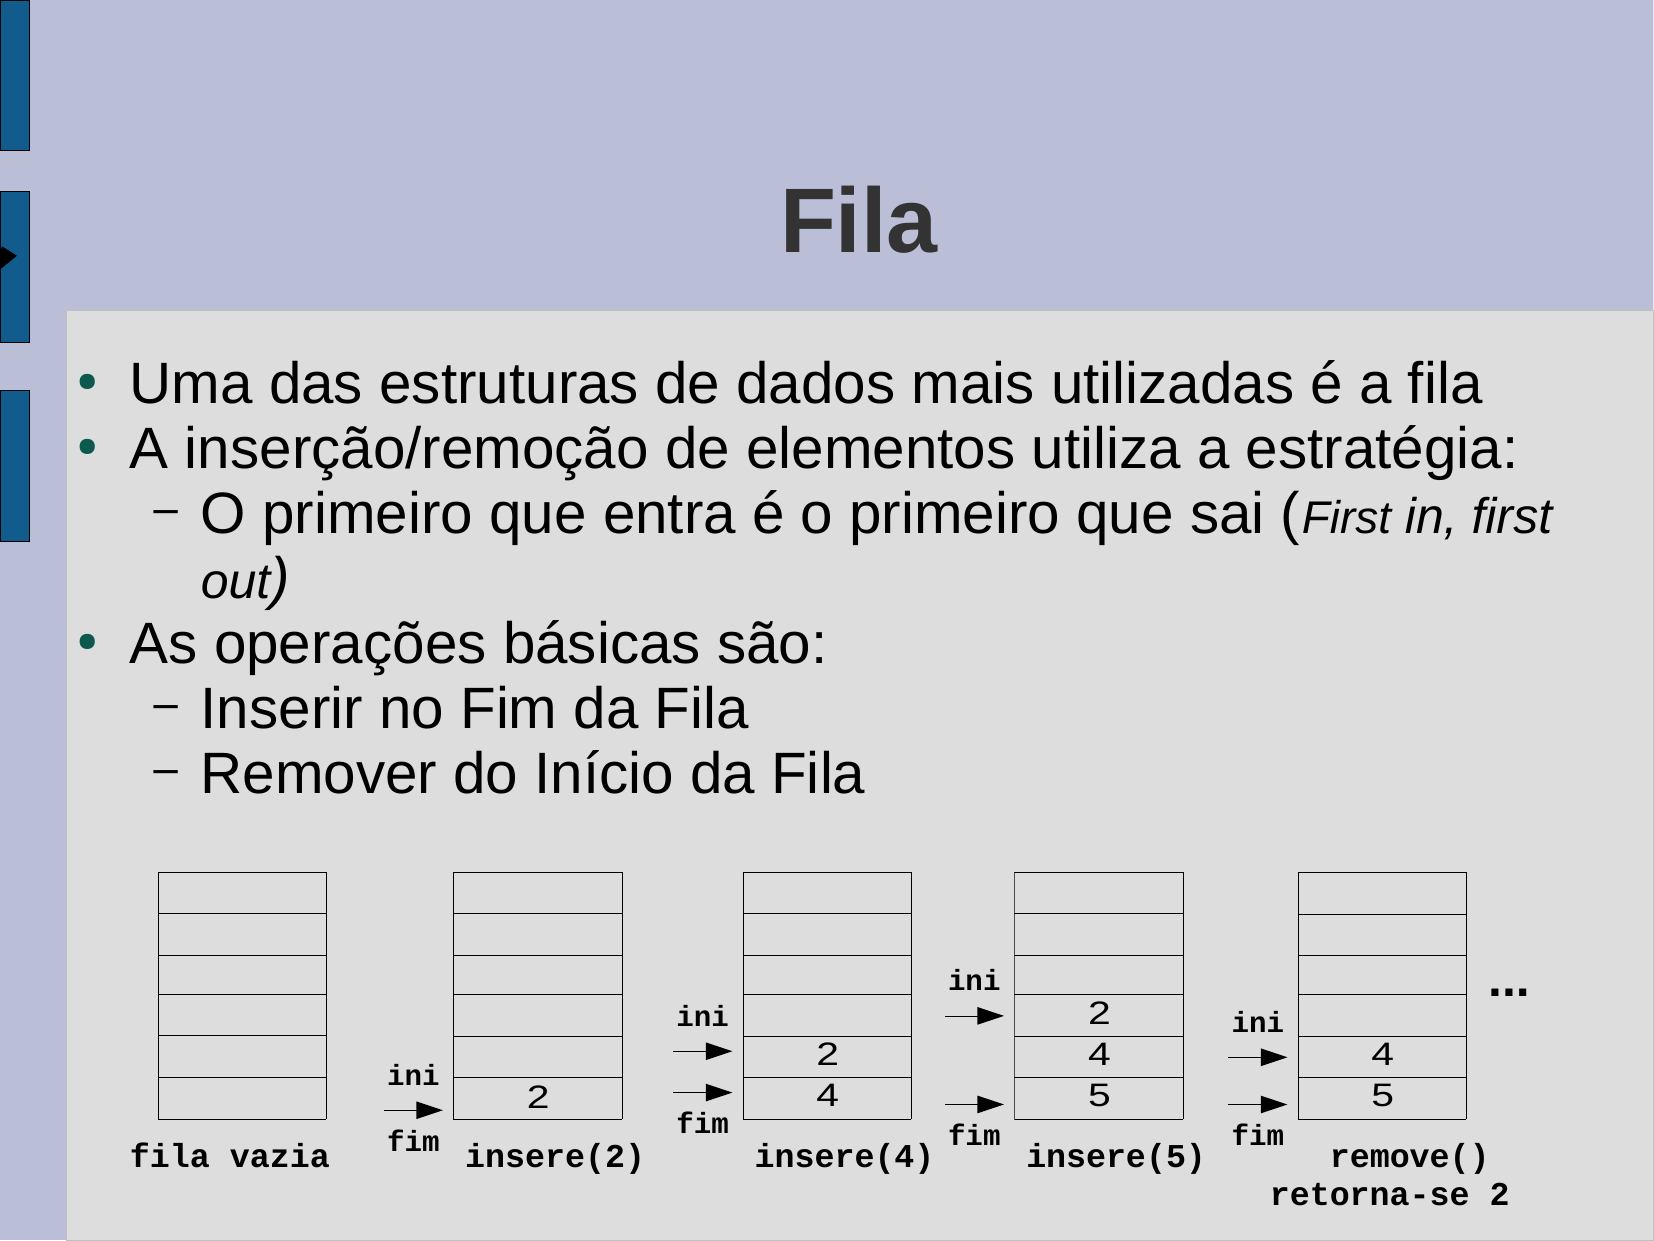

# Fila
Uma das estruturas de dados mais utilizadas é a fila
A inserção/remoção de elementos utiliza a estratégia:
O primeiro que entra é o primeiro que sai (First in, first out)
As operações básicas são:
Inserir no Fim da Fila
Remover do Início da Fila
fila vazia
ini
fim
 insere(2)
 insere(4)
ini
fim
 insere(5)
ini
fim
 remove()
retorna-se 2
...
ini
fim